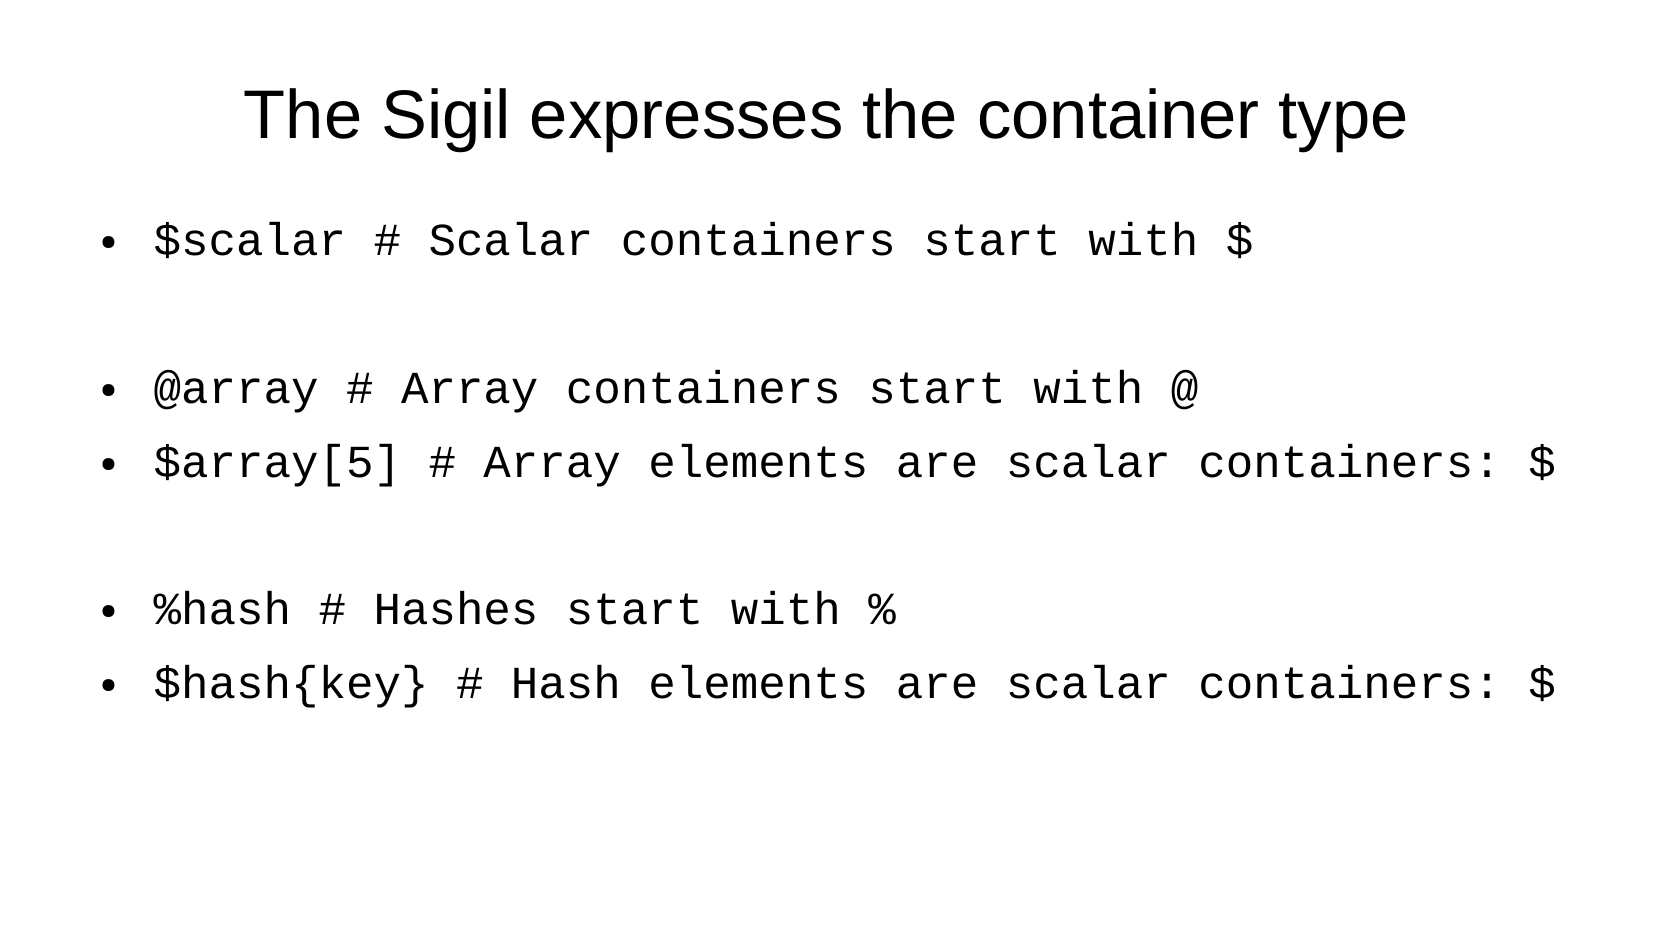

# The Sigil expresses the container type
$scalar # Scalar containers start with $
@array # Array containers start with @
$array[5] # Array elements are scalar containers: $
%hash # Hashes start with %
$hash{key} # Hash elements are scalar containers: $